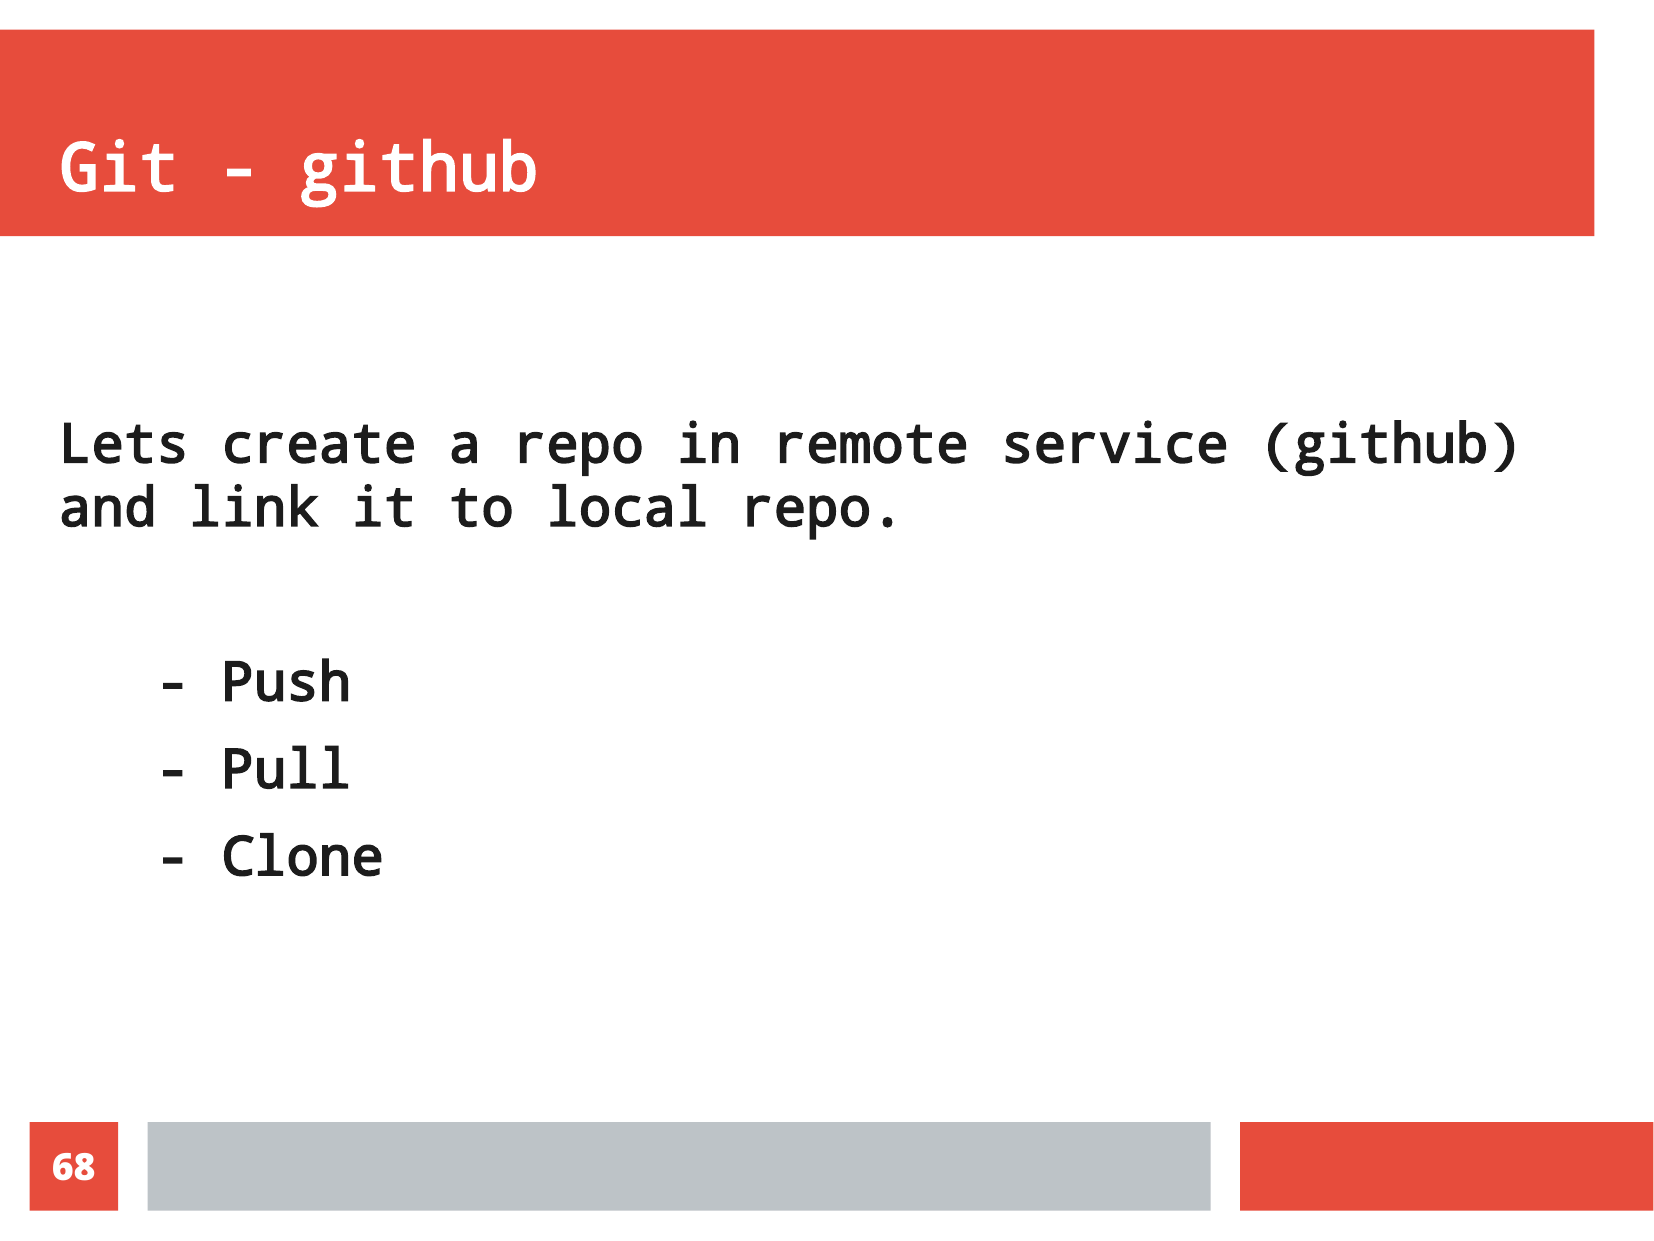

# Git - github
Lets create a repo in remote service (github) and link it to local repo.
 - Push
 - Pull
 - Clone
68